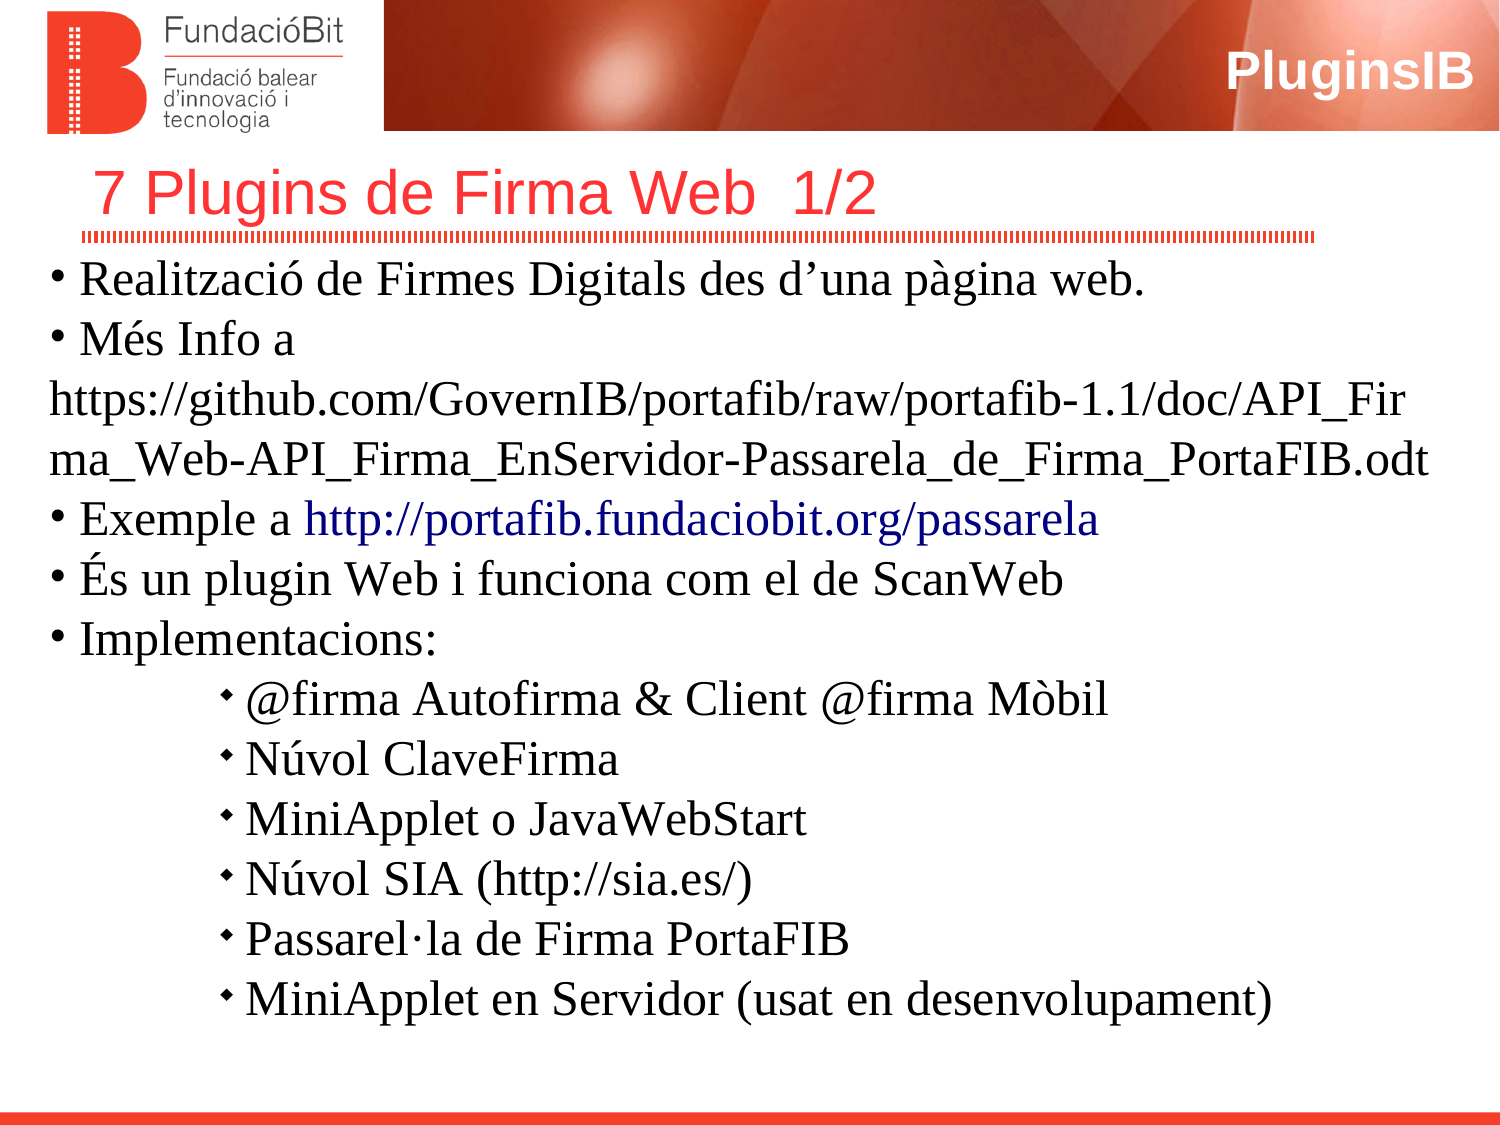

# PluginsIB
 7 Plugins de Firma Web 1/2
 Realització de Firmes Digitals des d’una pàgina web.
 Més Info a https://github.com/GovernIB/portafib/raw/portafib-1.1/doc/API_Firma_Web-API_Firma_EnServidor-Passarela_de_Firma_PortaFIB.odt
 Exemple a http://portafib.fundaciobit.org/passarela
 És un plugin Web i funciona com el de ScanWeb
 Implementacions:
 @firma Autofirma & Client @firma Mòbil
 Núvol ClaveFirma
 MiniApplet o JavaWebStart
 Núvol SIA (http://sia.es/)
 Passarel·la de Firma PortaFIB
 MiniApplet en Servidor (usat en desenvolupament)